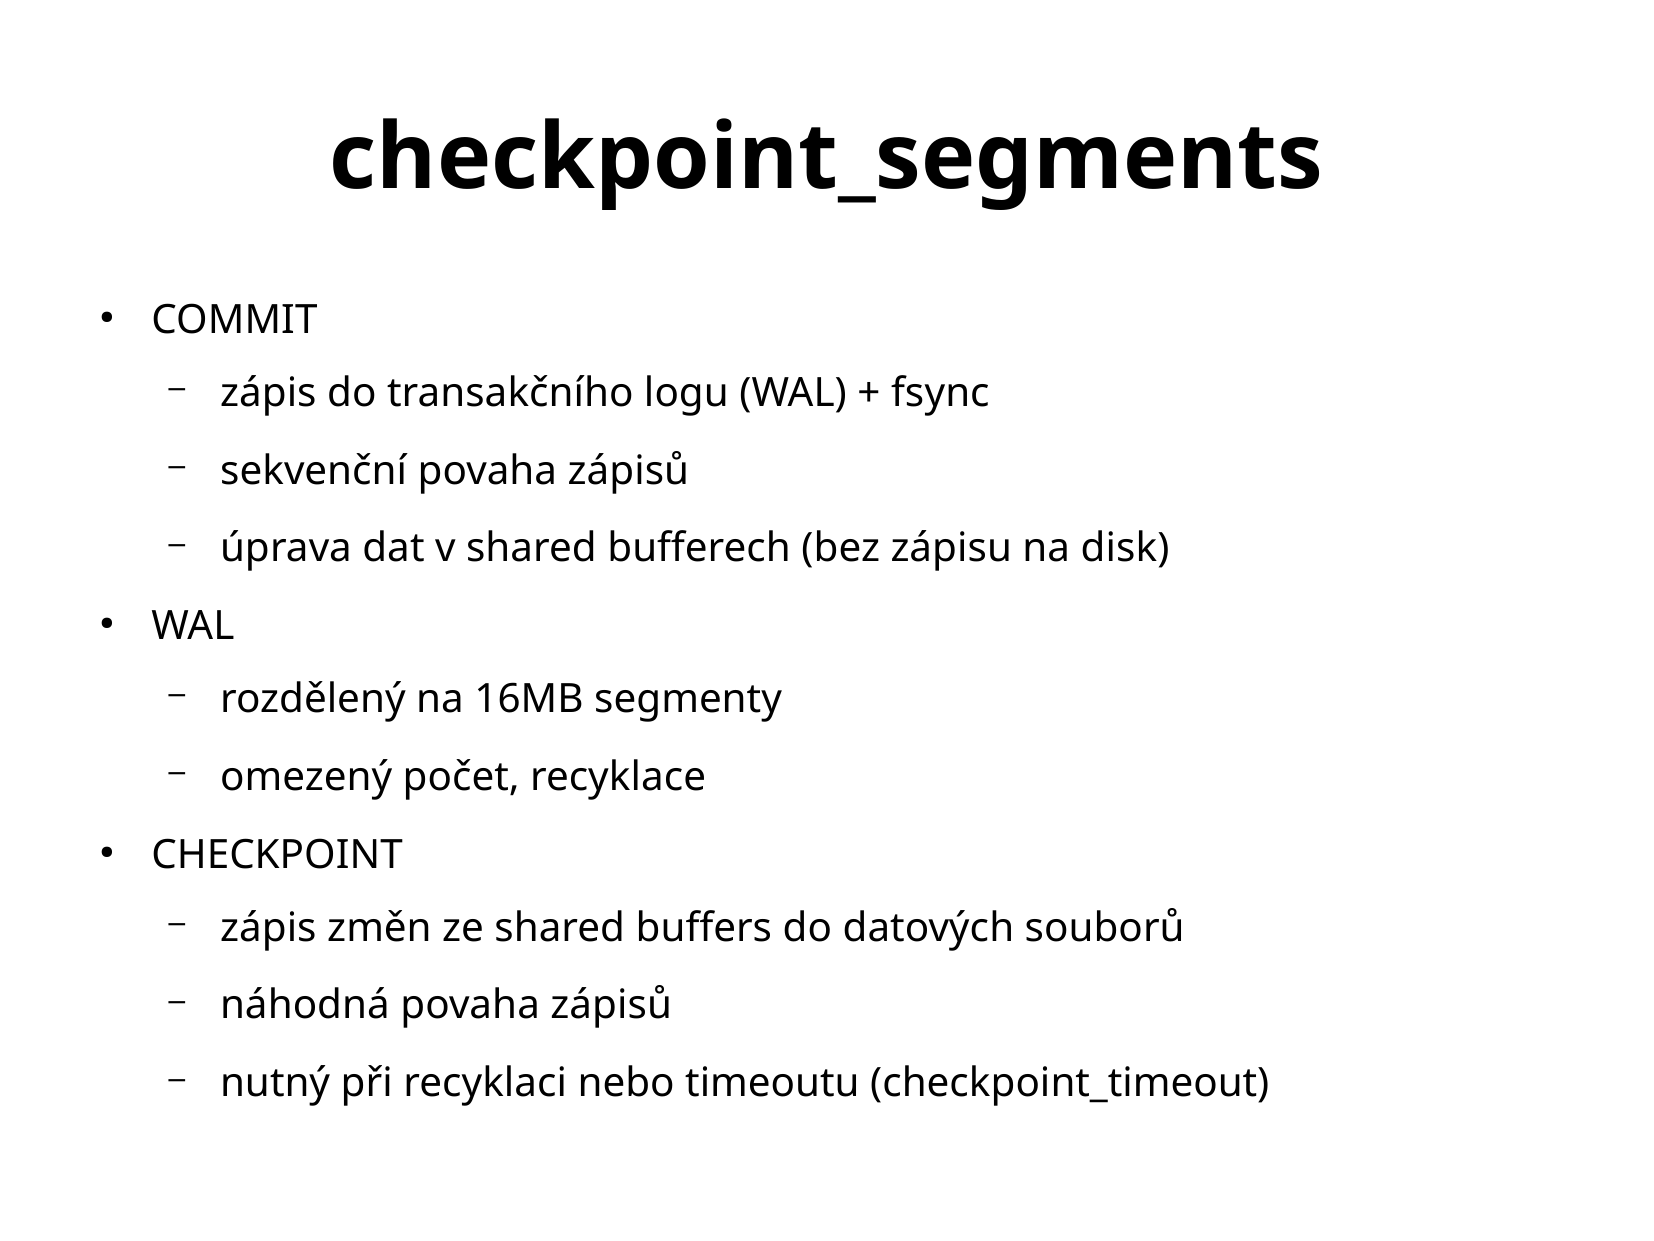

# checkpoint_segments
COMMIT
zápis do transakčního logu (WAL) + fsync
sekvenční povaha zápisů
úprava dat v shared bufferech (bez zápisu na disk)
WAL
rozdělený na 16MB segmenty
omezený počet, recyklace
CHECKPOINT
zápis změn ze shared buffers do datových souborů
náhodná povaha zápisů
nutný při recyklaci nebo timeoutu (checkpoint_timeout)